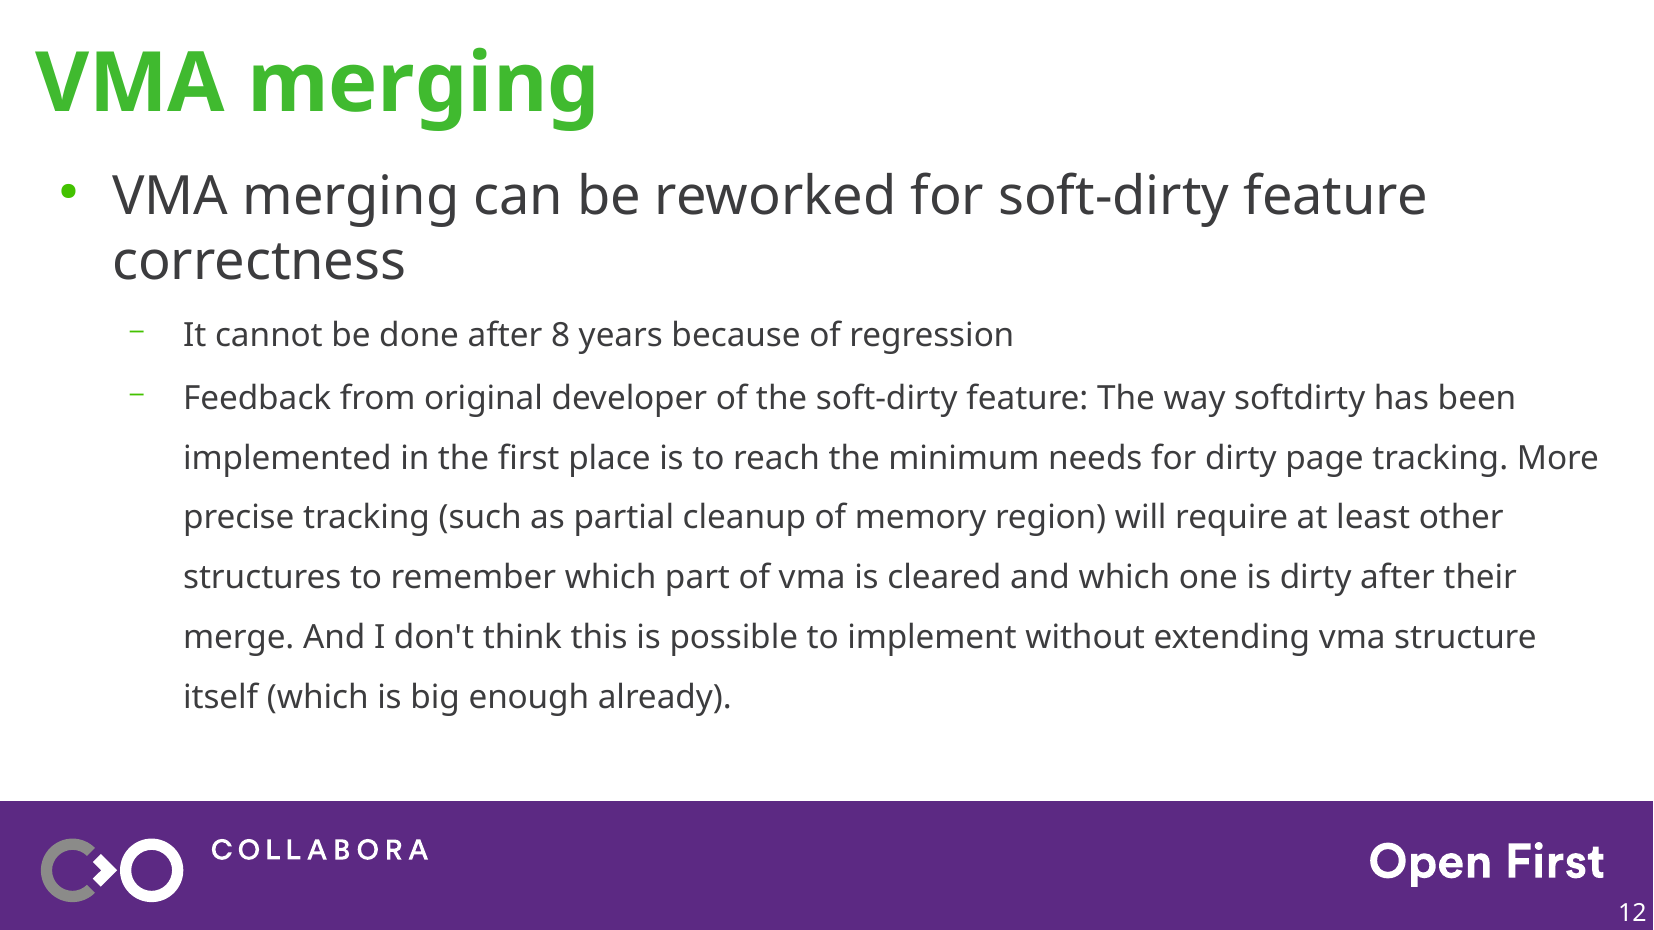

# VMA merging
VMA merging can be reworked for soft-dirty feature correctness
It cannot be done after 8 years because of regression
Feedback from original developer of the soft-dirty feature: The way softdirty has been implemented in the first place is to reach the minimum needs for dirty page tracking. More precise tracking (such as partial cleanup of memory region) will require at least other structures to remember which part of vma is cleared and which one is dirty after their merge. And I don't think this is possible to implement without extending vma structure itself (which is big enough already).